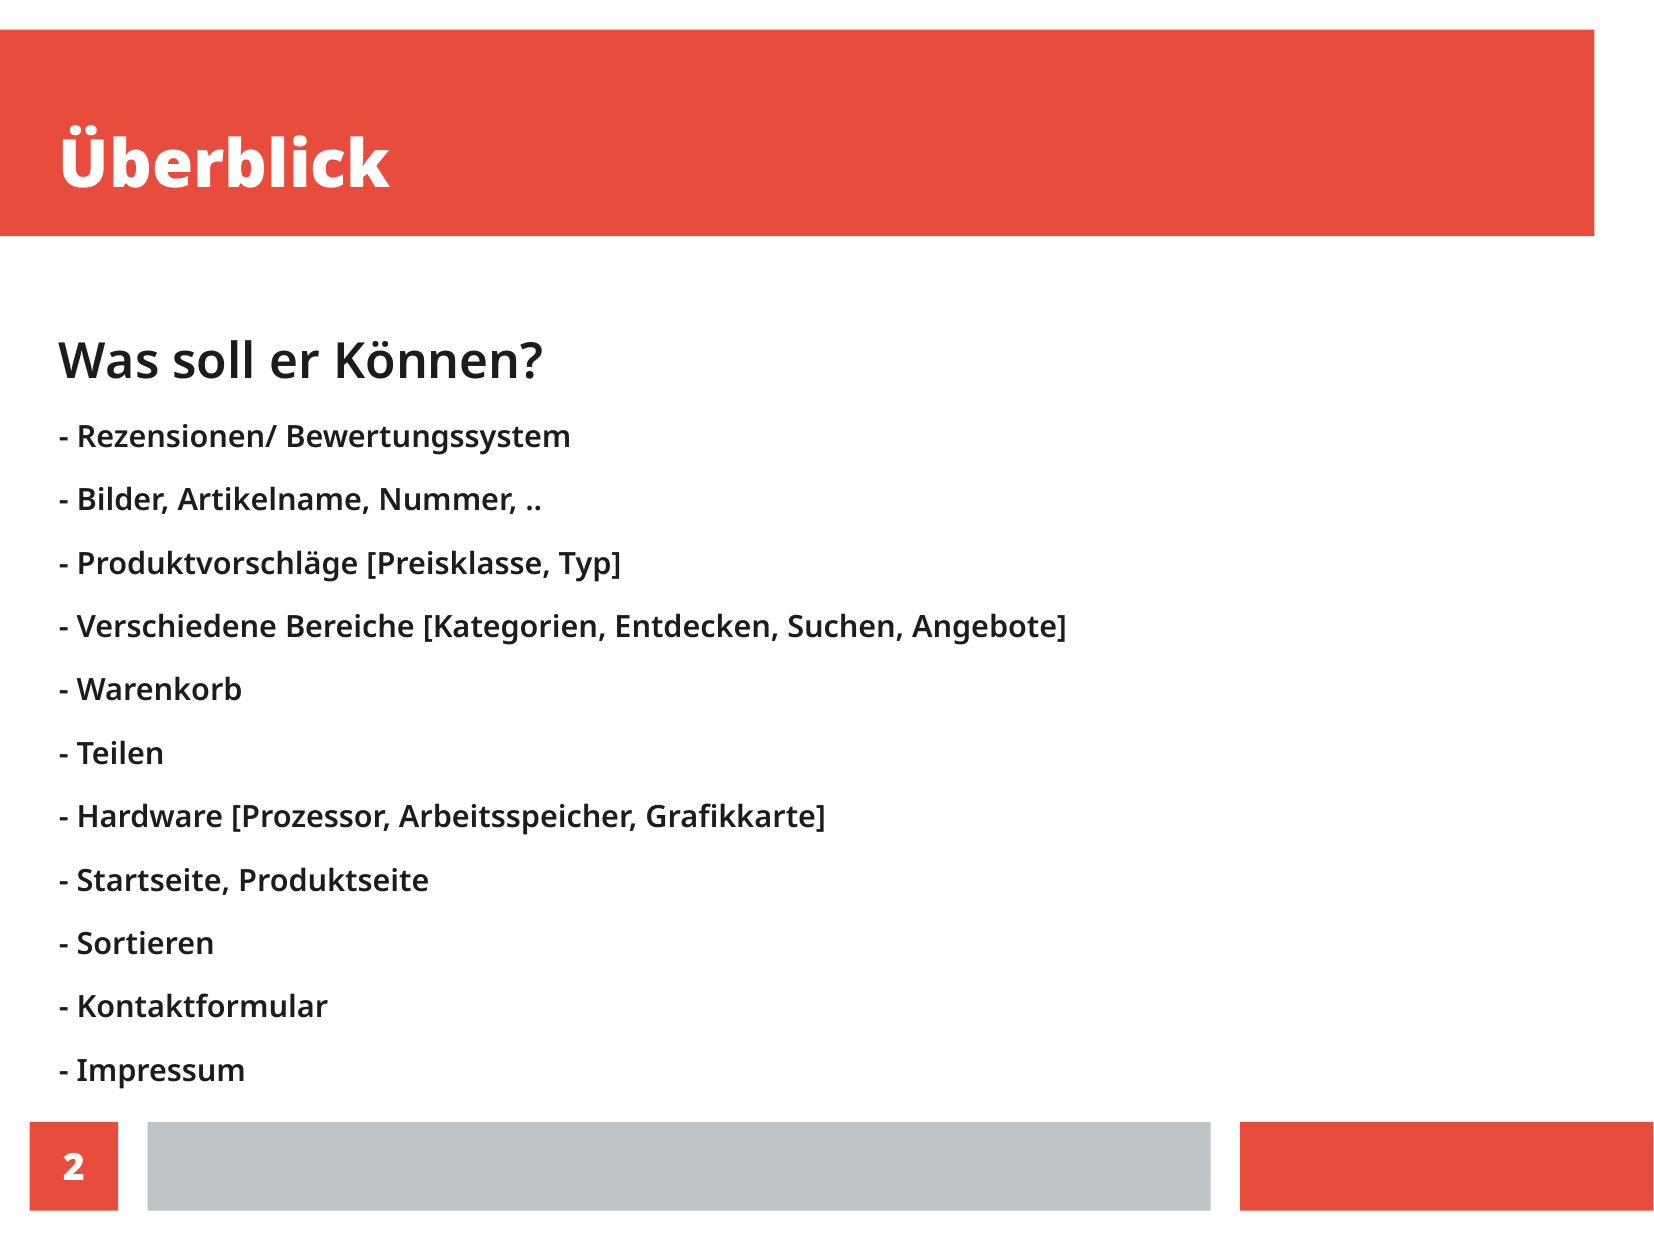

# Überblick
Was soll er Können?
- Rezensionen/ Bewertungssystem
- Bilder, Artikelname, Nummer, ..
- Produktvorschläge [Preisklasse, Typ]
- Verschiedene Bereiche [Kategorien, Entdecken, Suchen, Angebote]
- Warenkorb
- Teilen
- Hardware [Prozessor, Arbeitsspeicher, Grafikkarte]
- Startseite, Produktseite
- Sortieren
- Kontaktformular
- Impressum
2